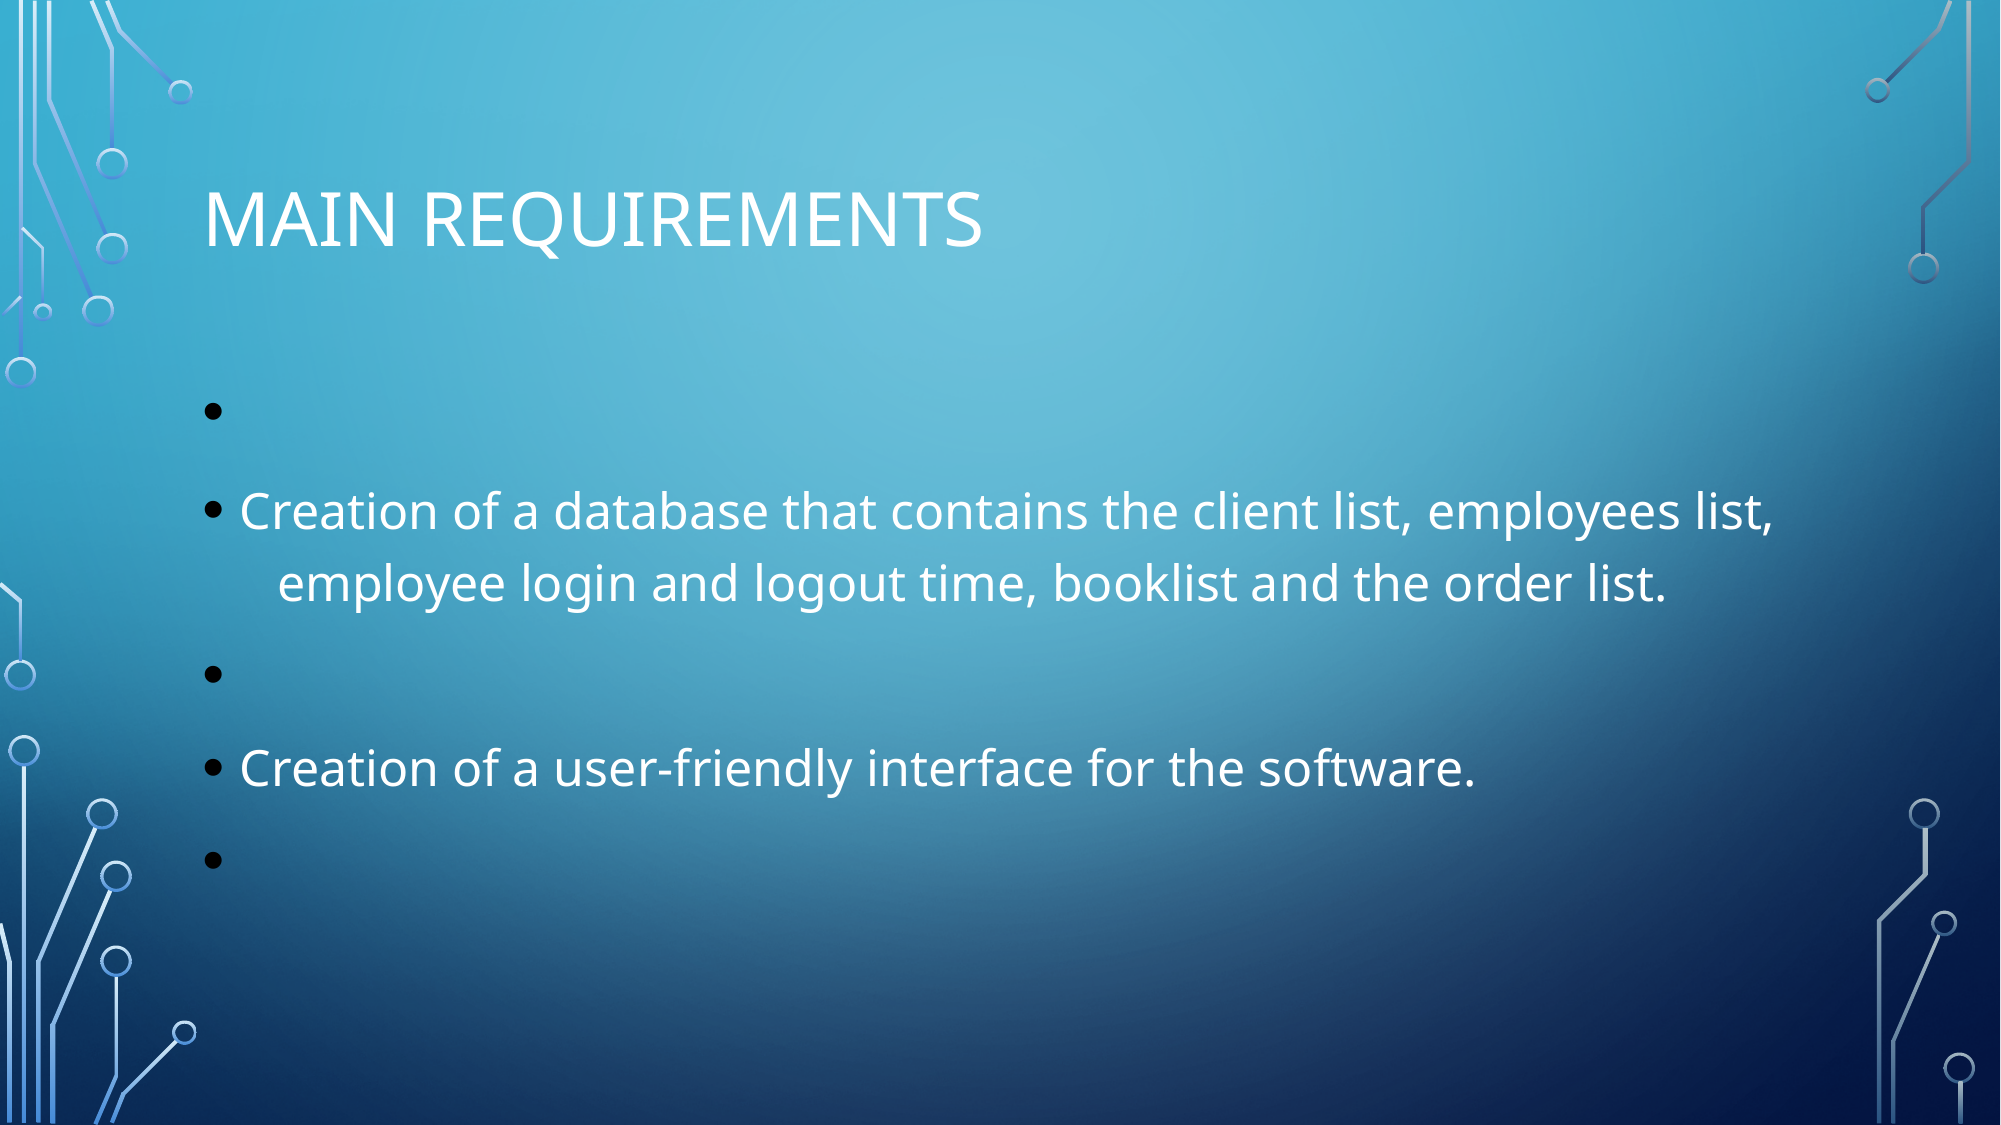

# Main requirements
Creation of a database that contains the client list, employees list, employee login and logout time, booklist and the order list.
Creation of a user-friendly interface for the software.